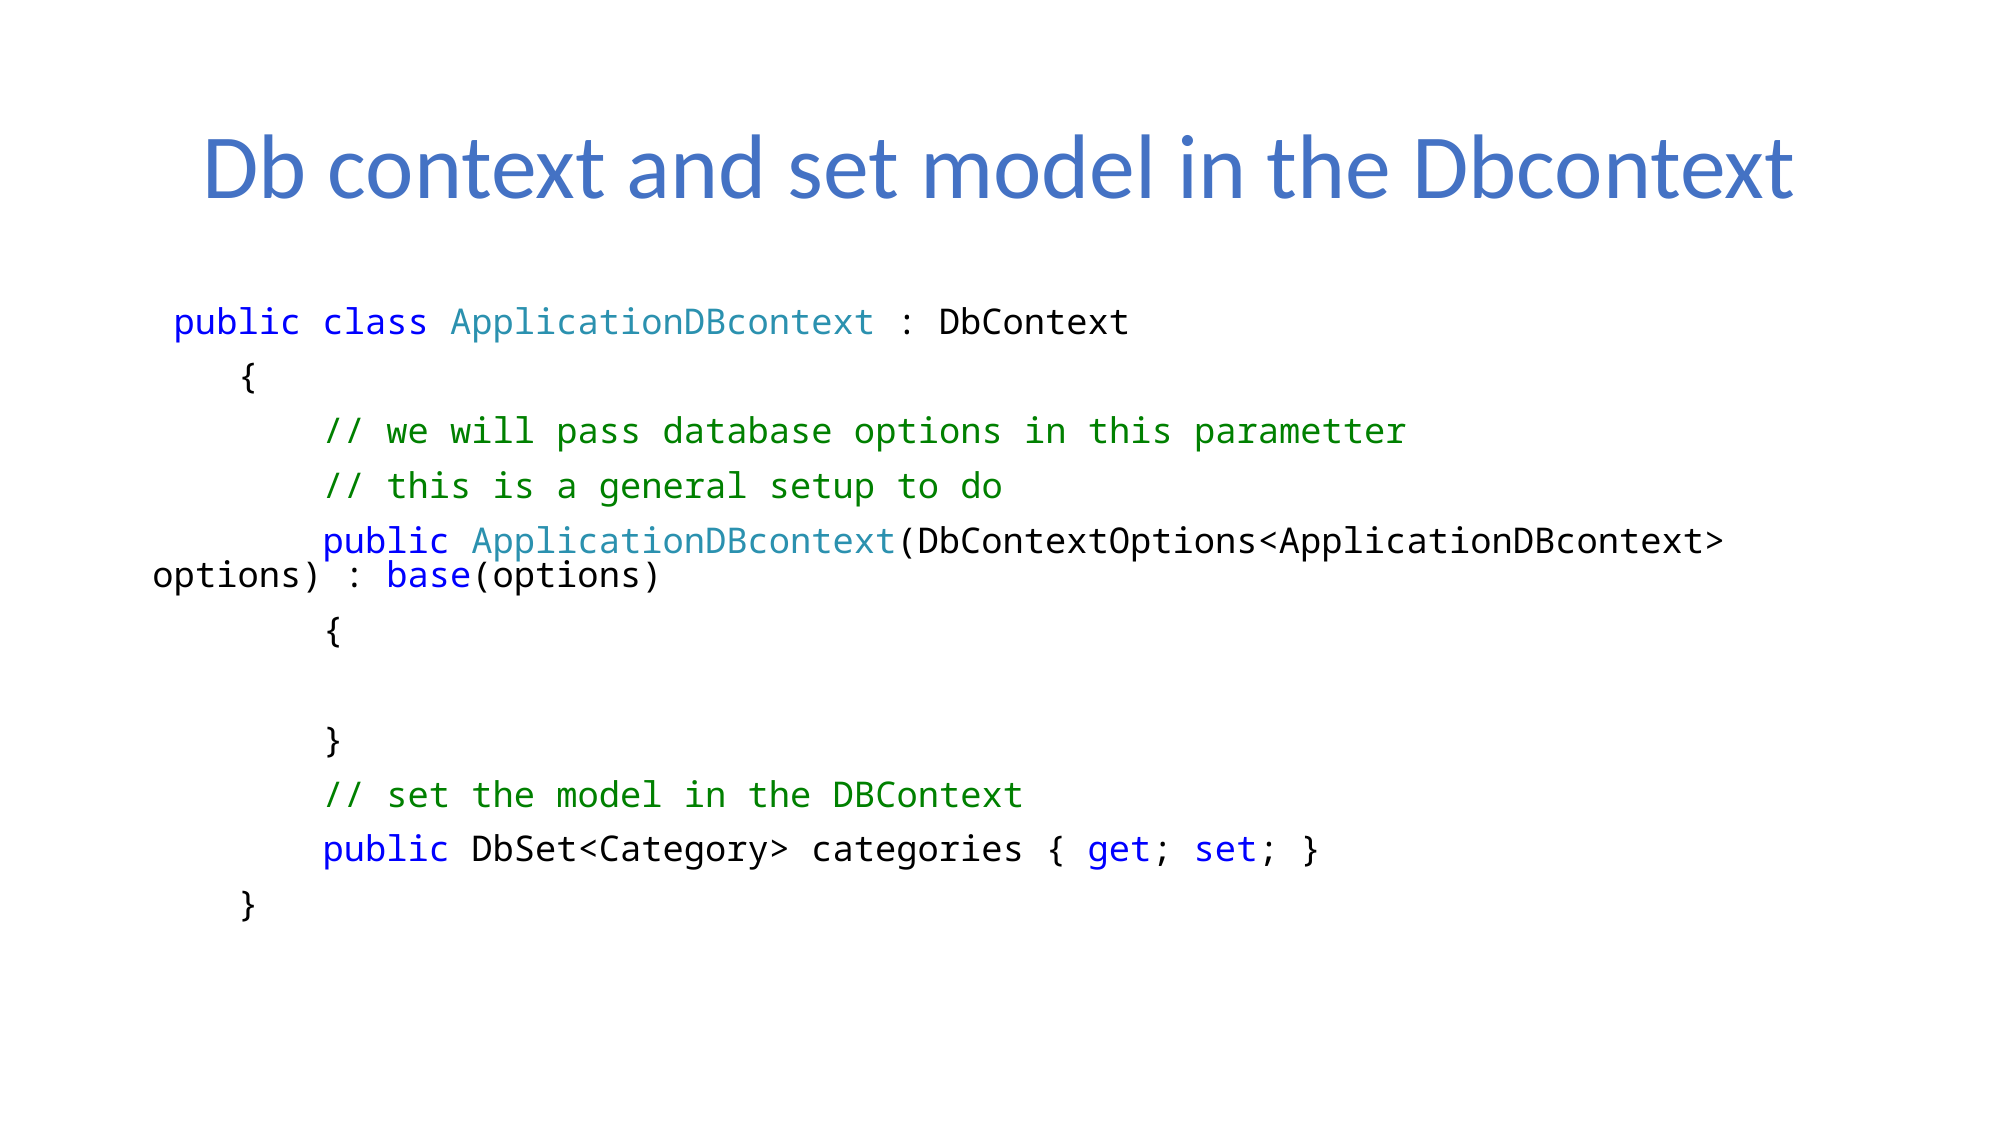

# Db context and set model in the Dbcontext
 public class ApplicationDBcontext : DbContext
 {
 // we will pass database options in this parametter
 // this is a general setup to do
 public ApplicationDBcontext(DbContextOptions<ApplicationDBcontext> options) : base(options)
 {
 }
 // set the model in the DBContext
 public DbSet<Category> categories { get; set; }
 }